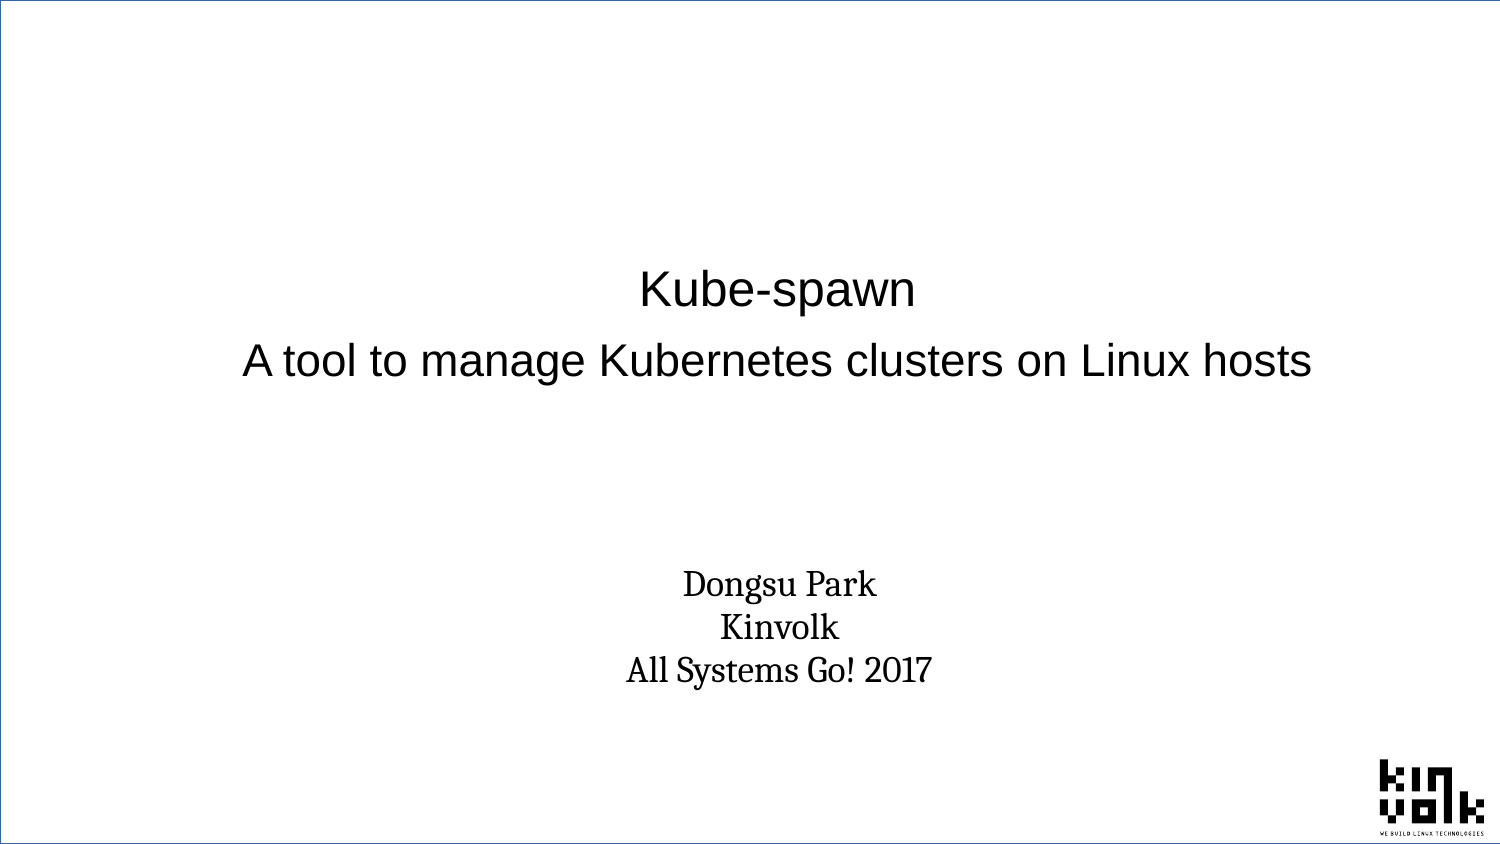

Kube-spawn
A tool to manage Kubernetes clusters on Linux hosts
Dongsu Park
Kinvolk
All Systems Go! 2017